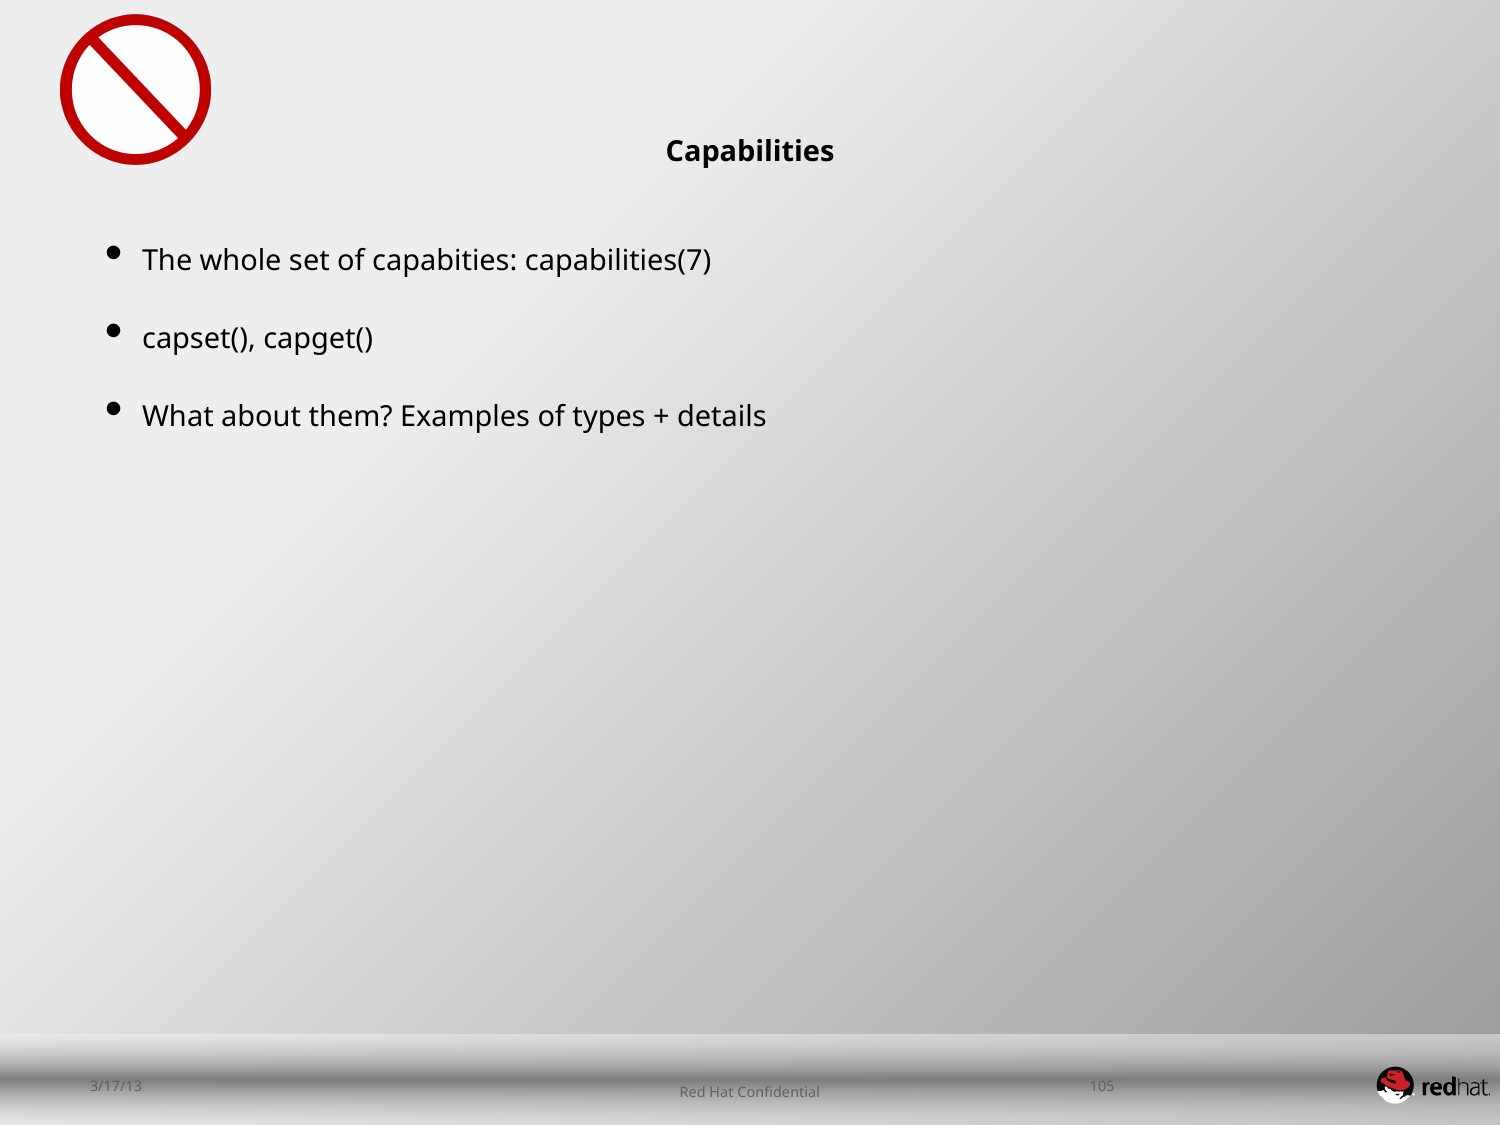

# Capabilities
The whole set of capabities: capabilities(7)
capset(), capget()
What about them? Examples of types + details
3/17/13
Red Hat Confidential